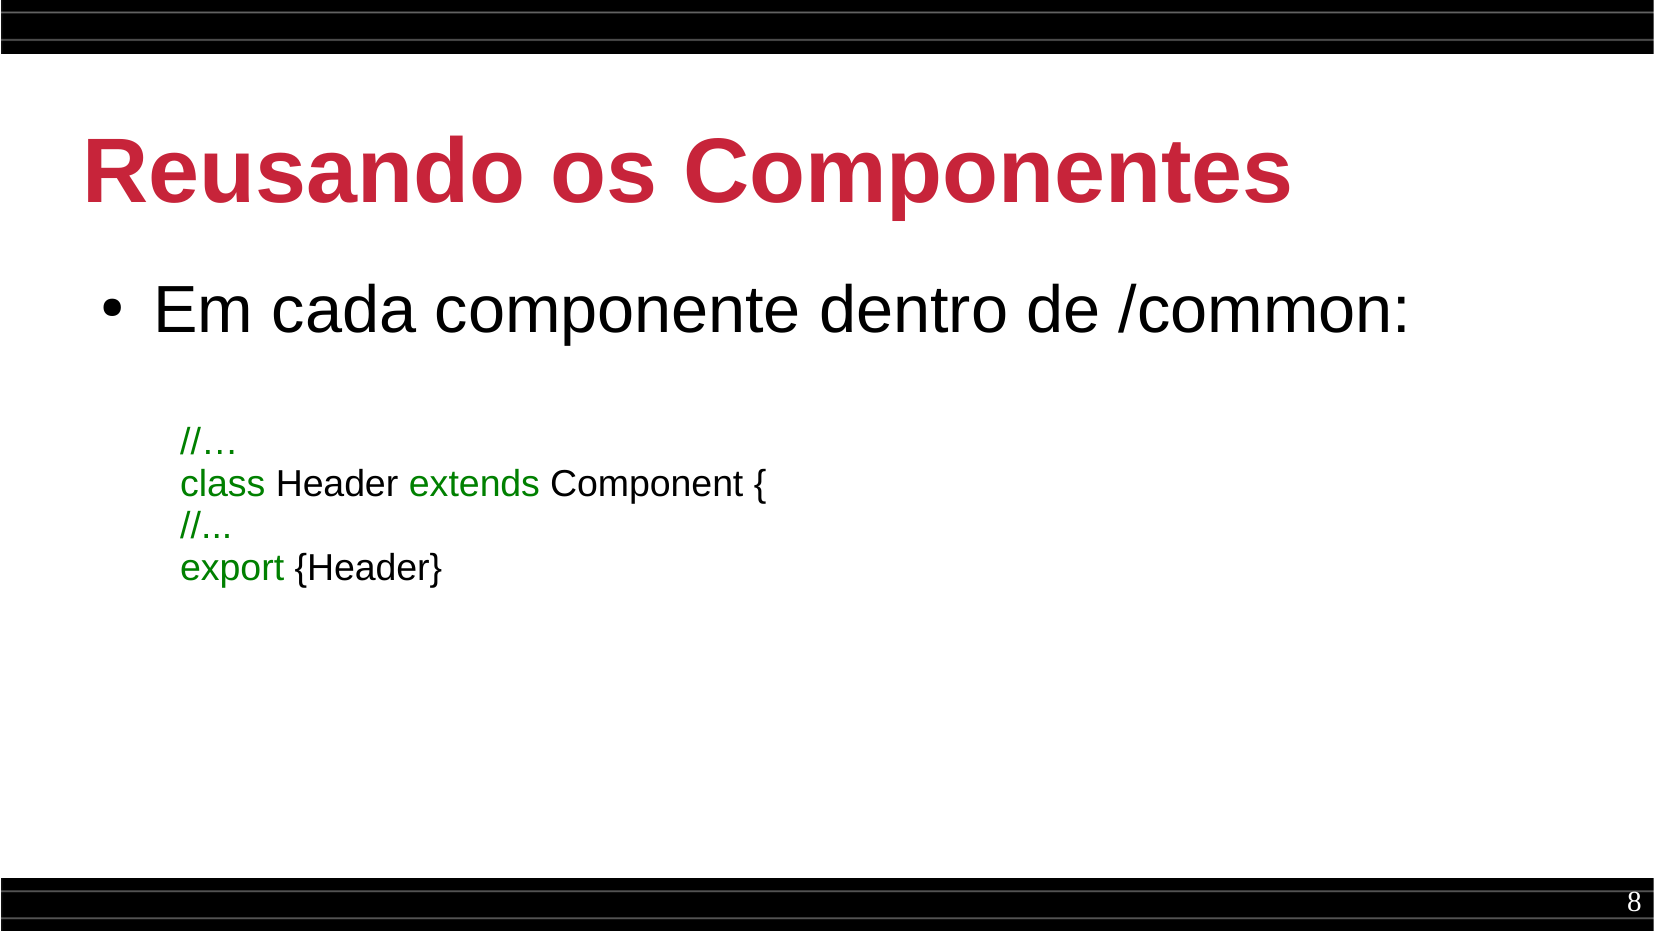

# Reusando os Componentes
Em cada componente dentro de /common:
//…
class Header extends Component {
//...
export {Header}